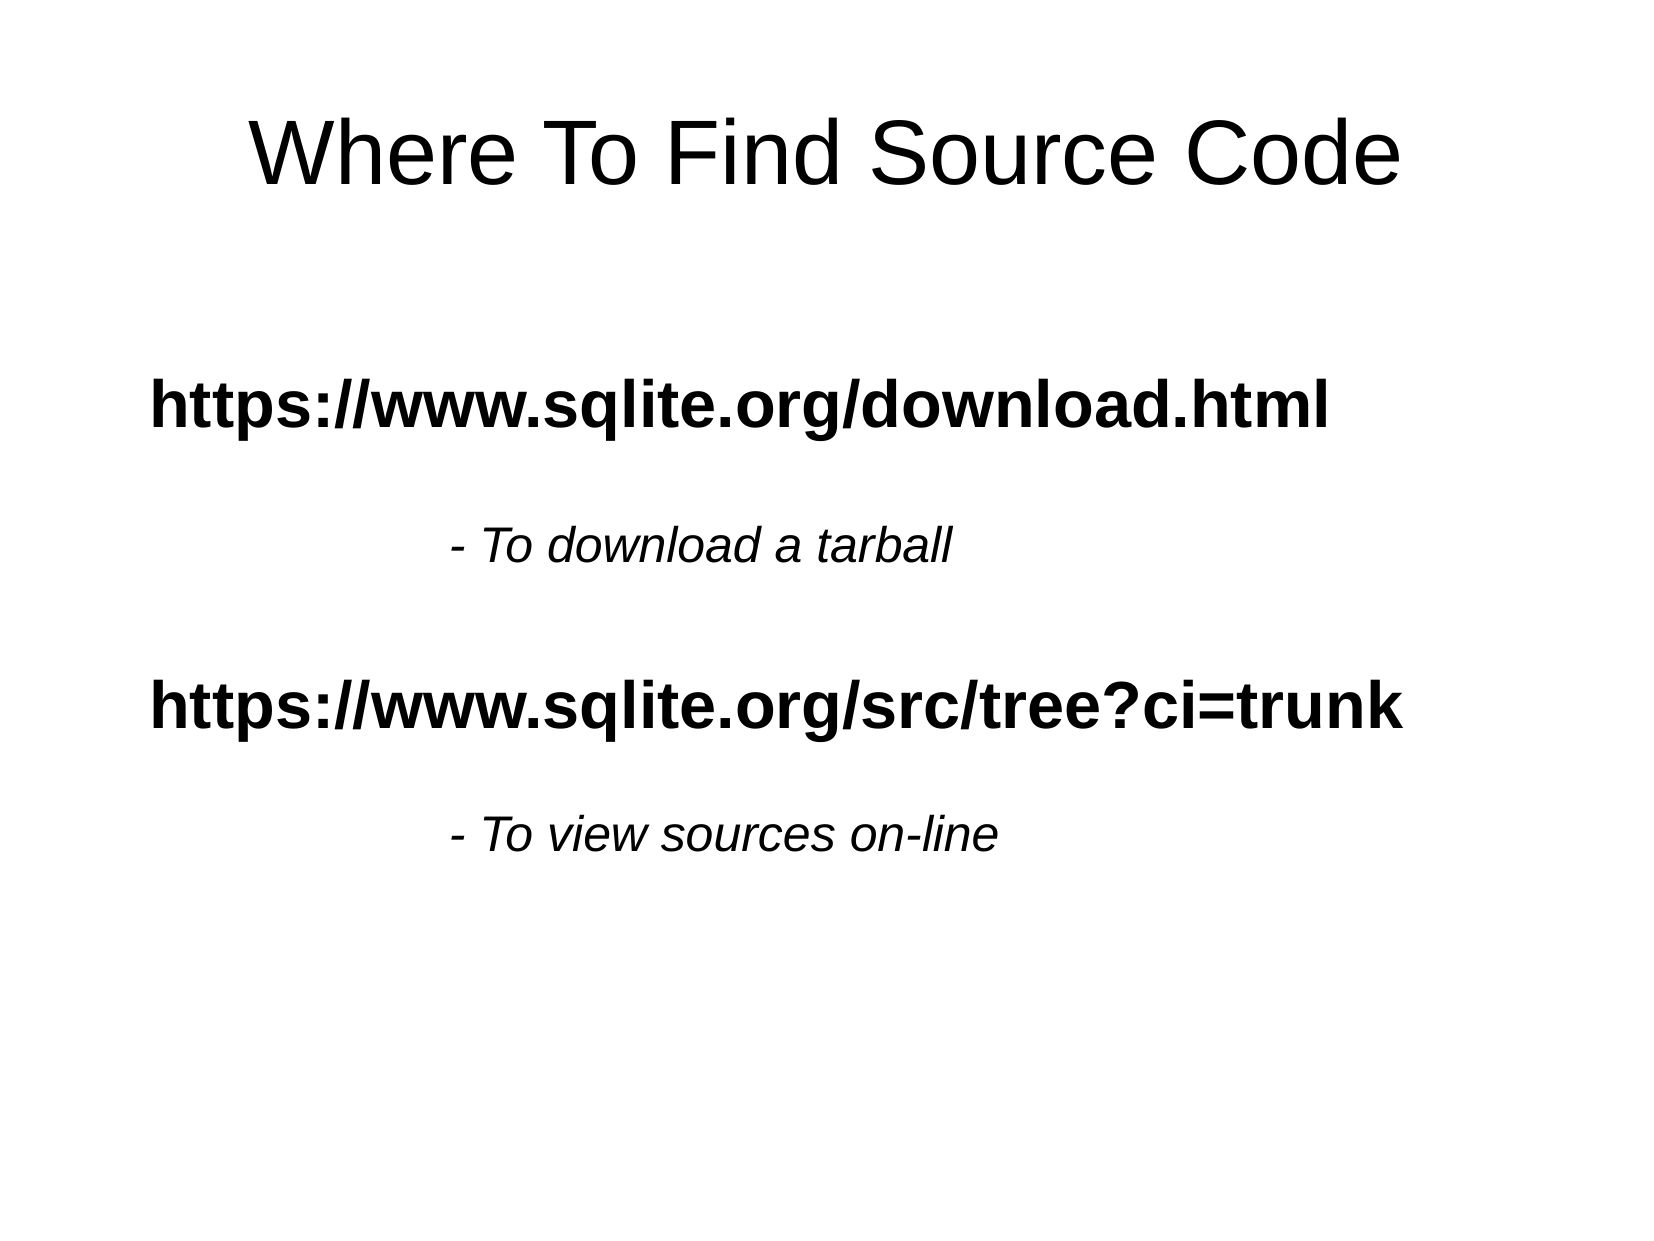

# Where To Find Source Code
https://www.sqlite.org/download.html
 - To download a tarball
https://www.sqlite.org/src/tree?ci=trunk
 - To view sources on-line